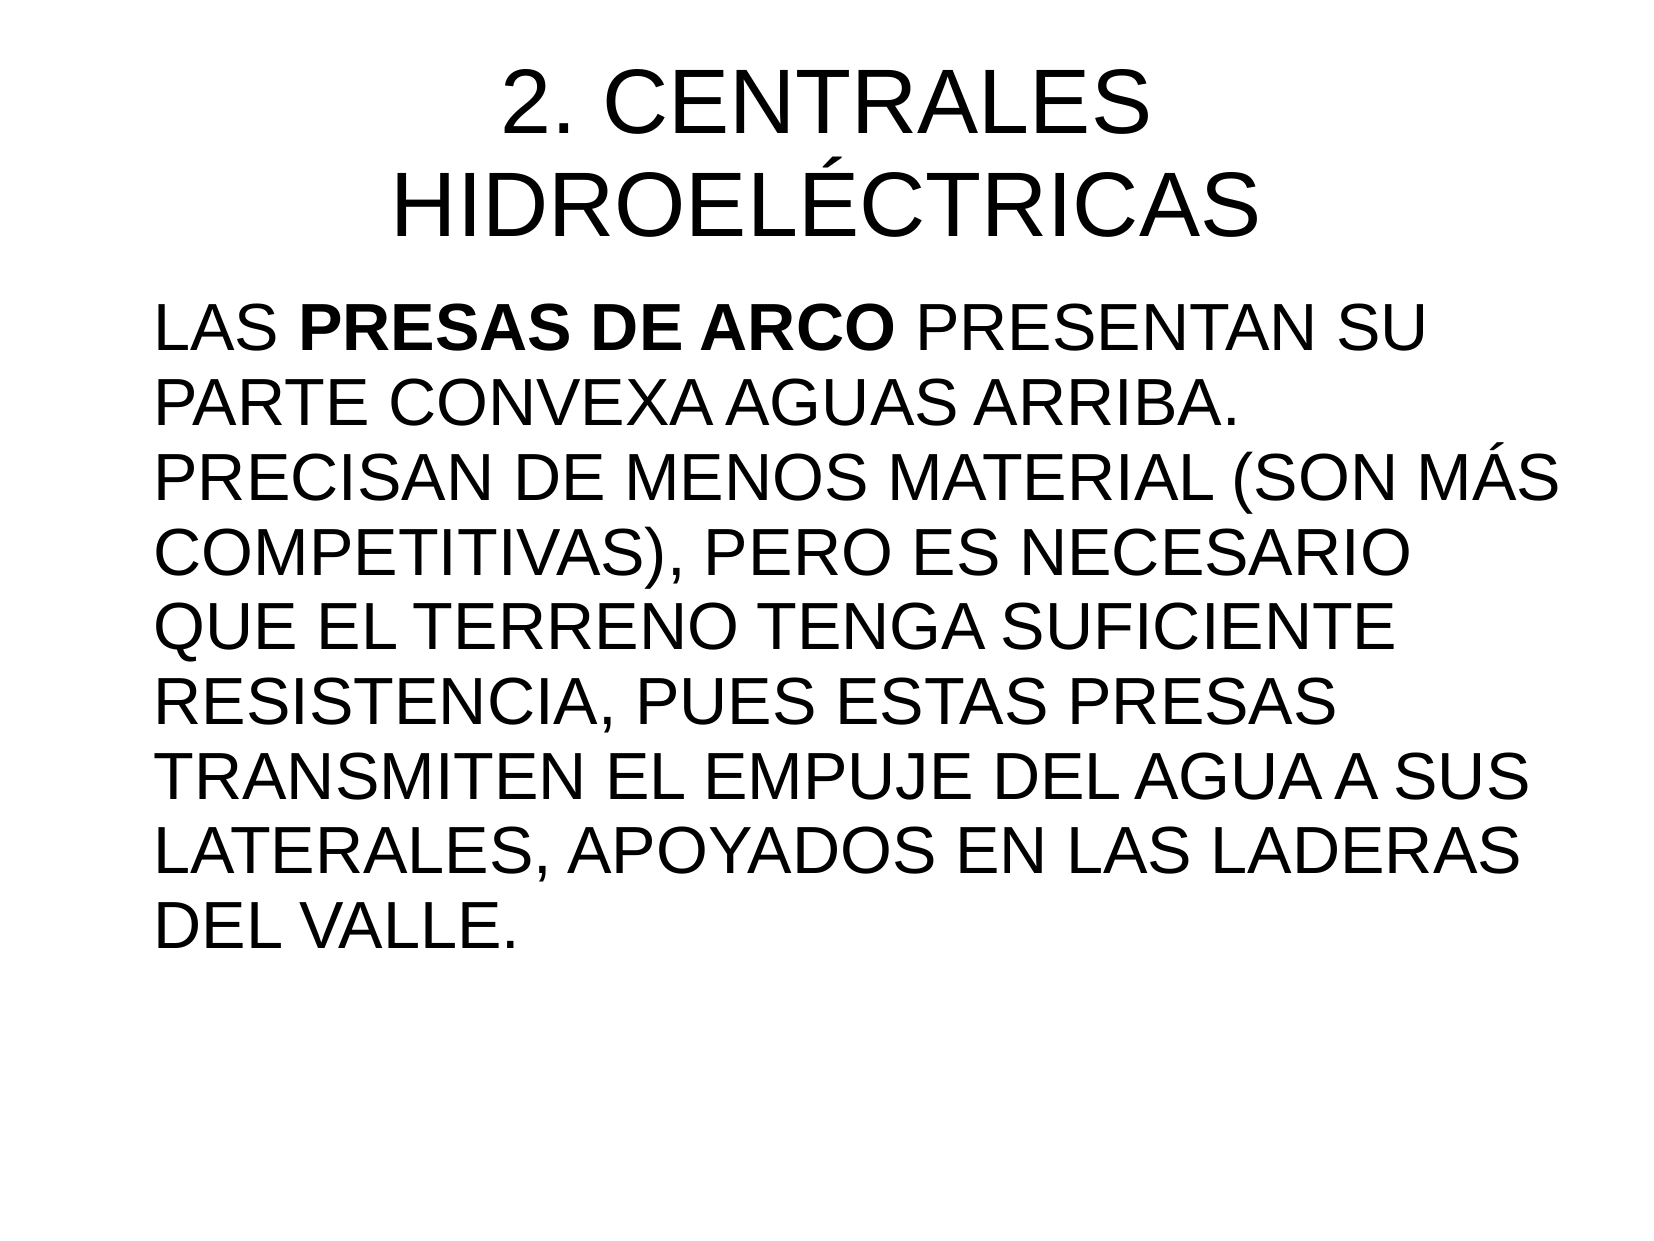

# 2. CENTRALES HIDROELÉCTRICAS
LAS PRESAS DE ARCO PRESENTAN SU PARTE CONVEXA AGUAS ARRIBA. PRECISAN DE MENOS MATERIAL (SON MÁS COMPETITIVAS), PERO ES NECESARIO QUE EL TERRENO TENGA SUFICIENTE RESISTENCIA, PUES ESTAS PRESAS TRANSMITEN EL EMPUJE DEL AGUA A SUS LATERALES, APOYADOS EN LAS LADERAS DEL VALLE.